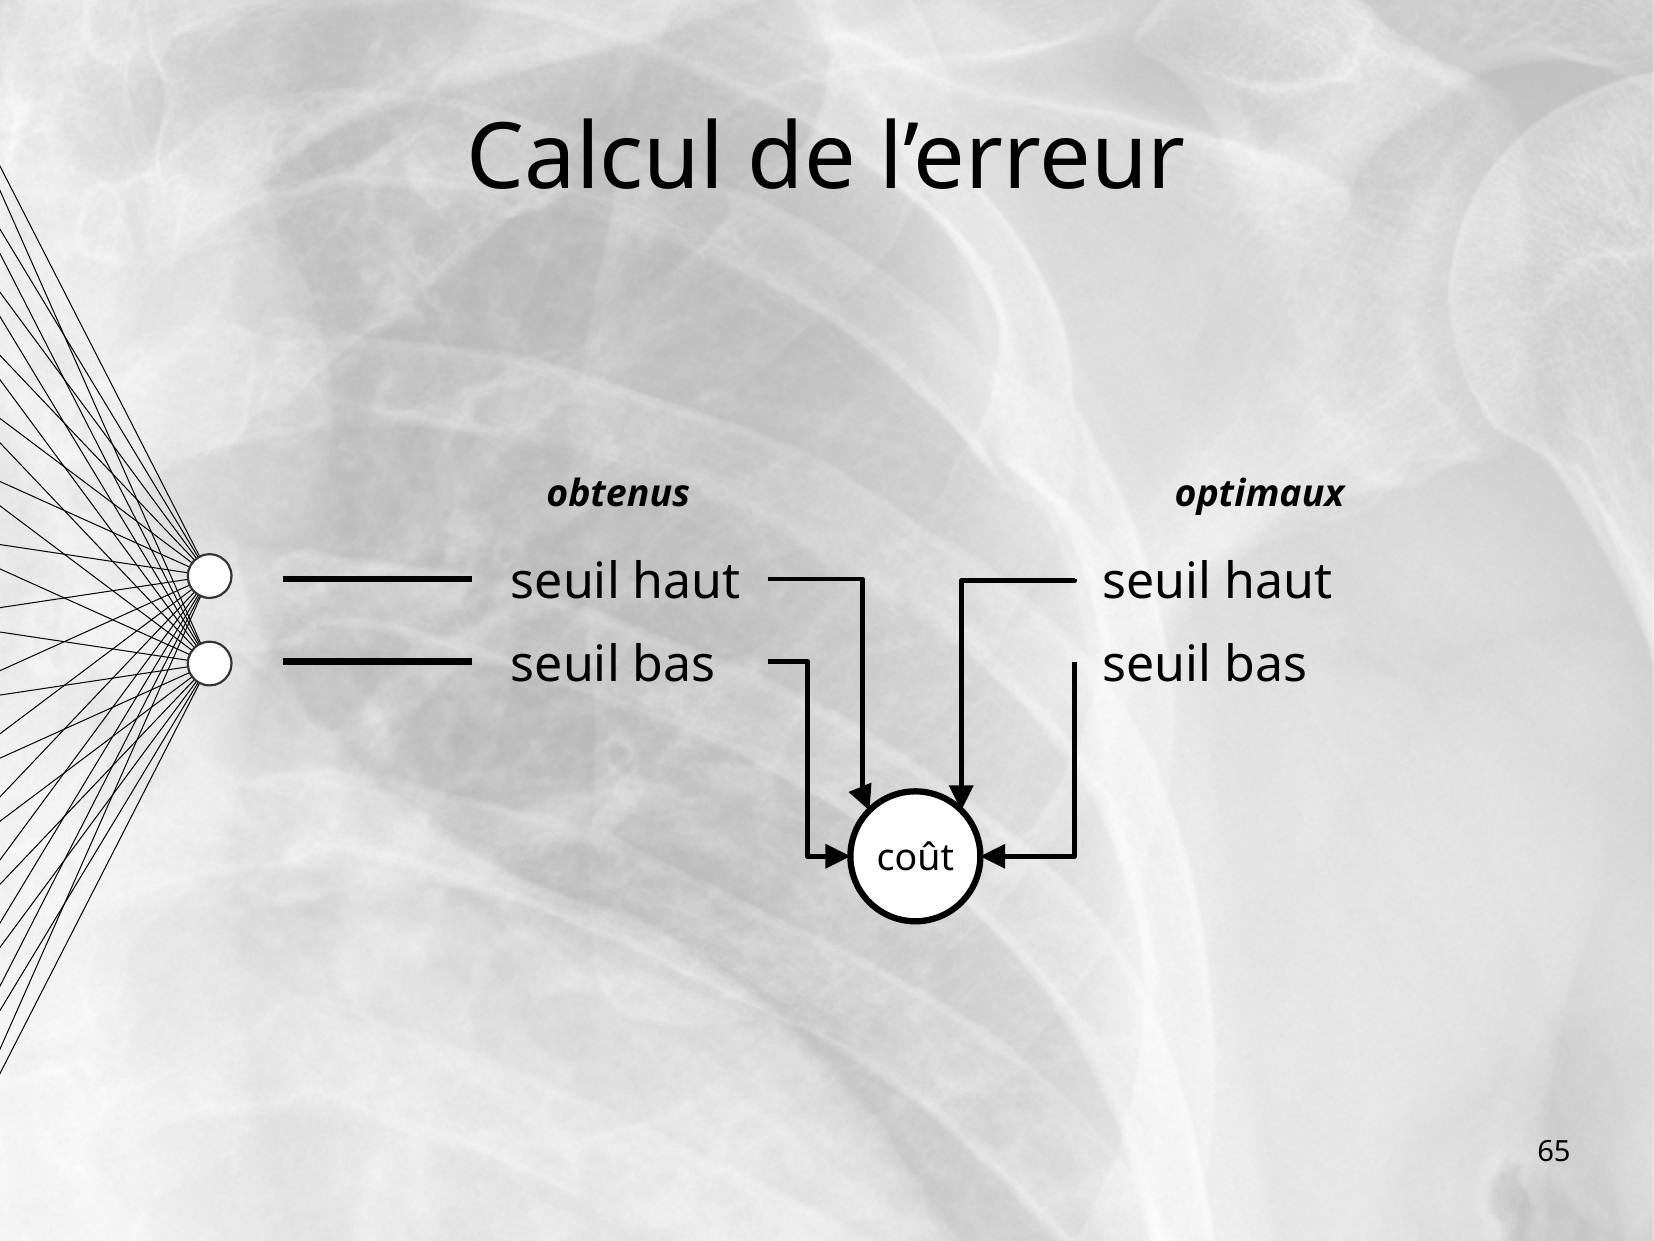

# Calcul de l’erreur
obtenus
optimaux
seuil haut
 seuil haut
seuil bas
 seuil bas
coût
65